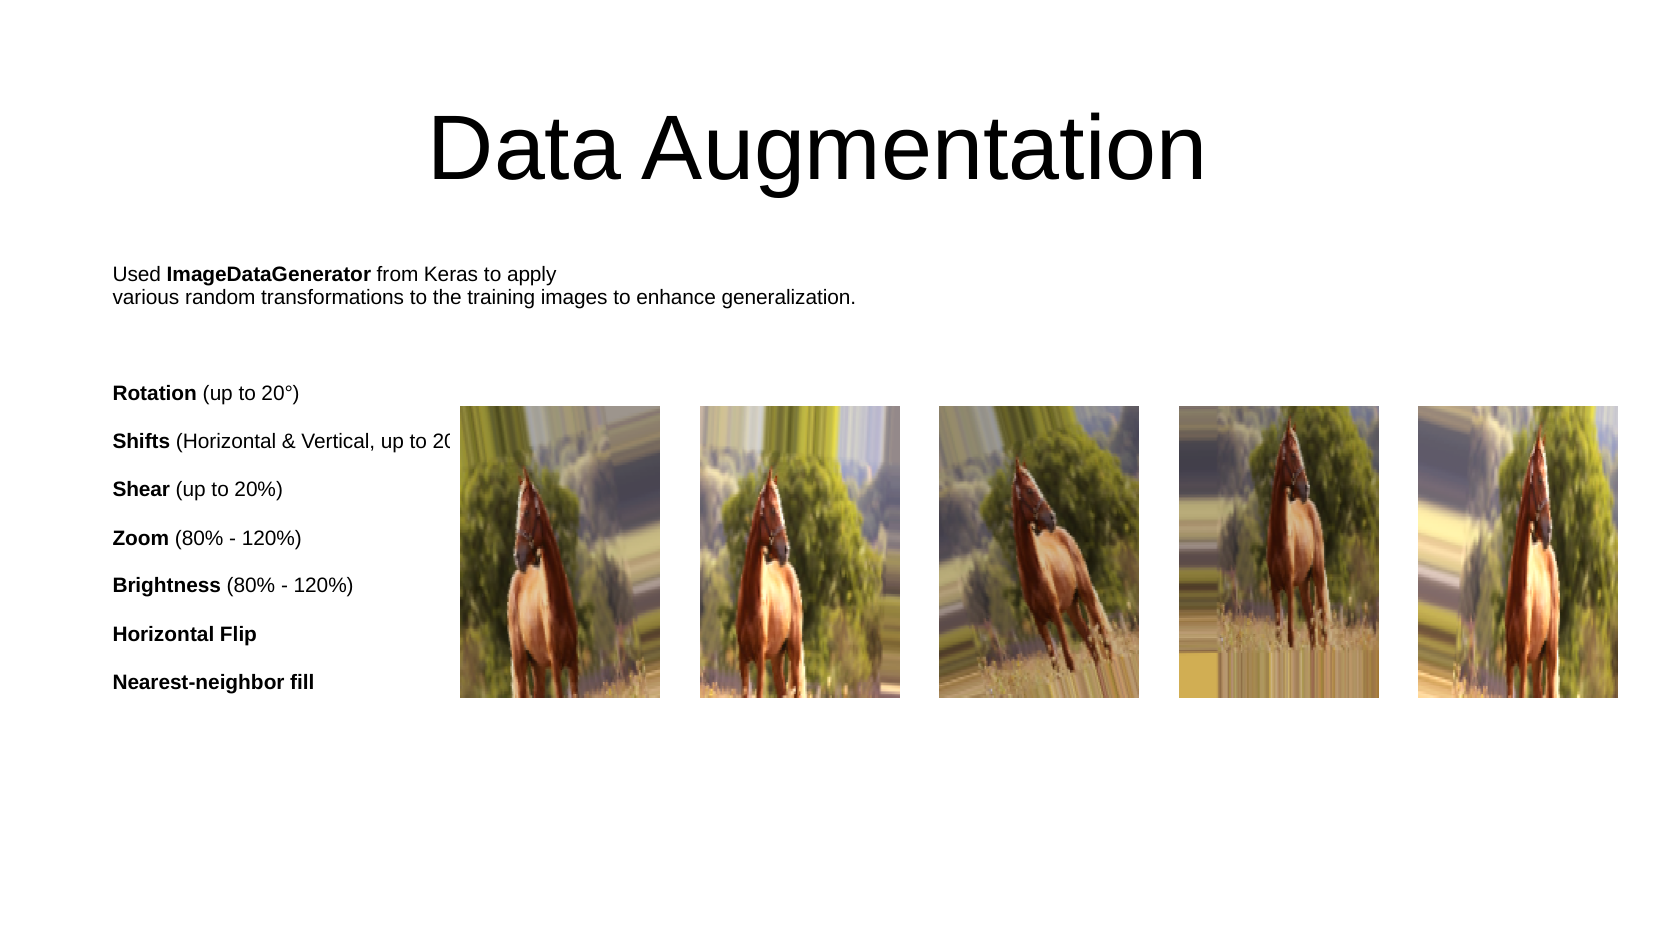

# Data Augmentation
Used ImageDataGenerator from Keras to apply
various random transformations to the training images to enhance generalization.
Rotation (up to 20°)
Shifts (Horizontal & Vertical, up to 20%)
Shear (up to 20%)
Zoom (80% - 120%)
Brightness (80% - 120%)
Horizontal Flip
Nearest-neighbor fill
Rescale